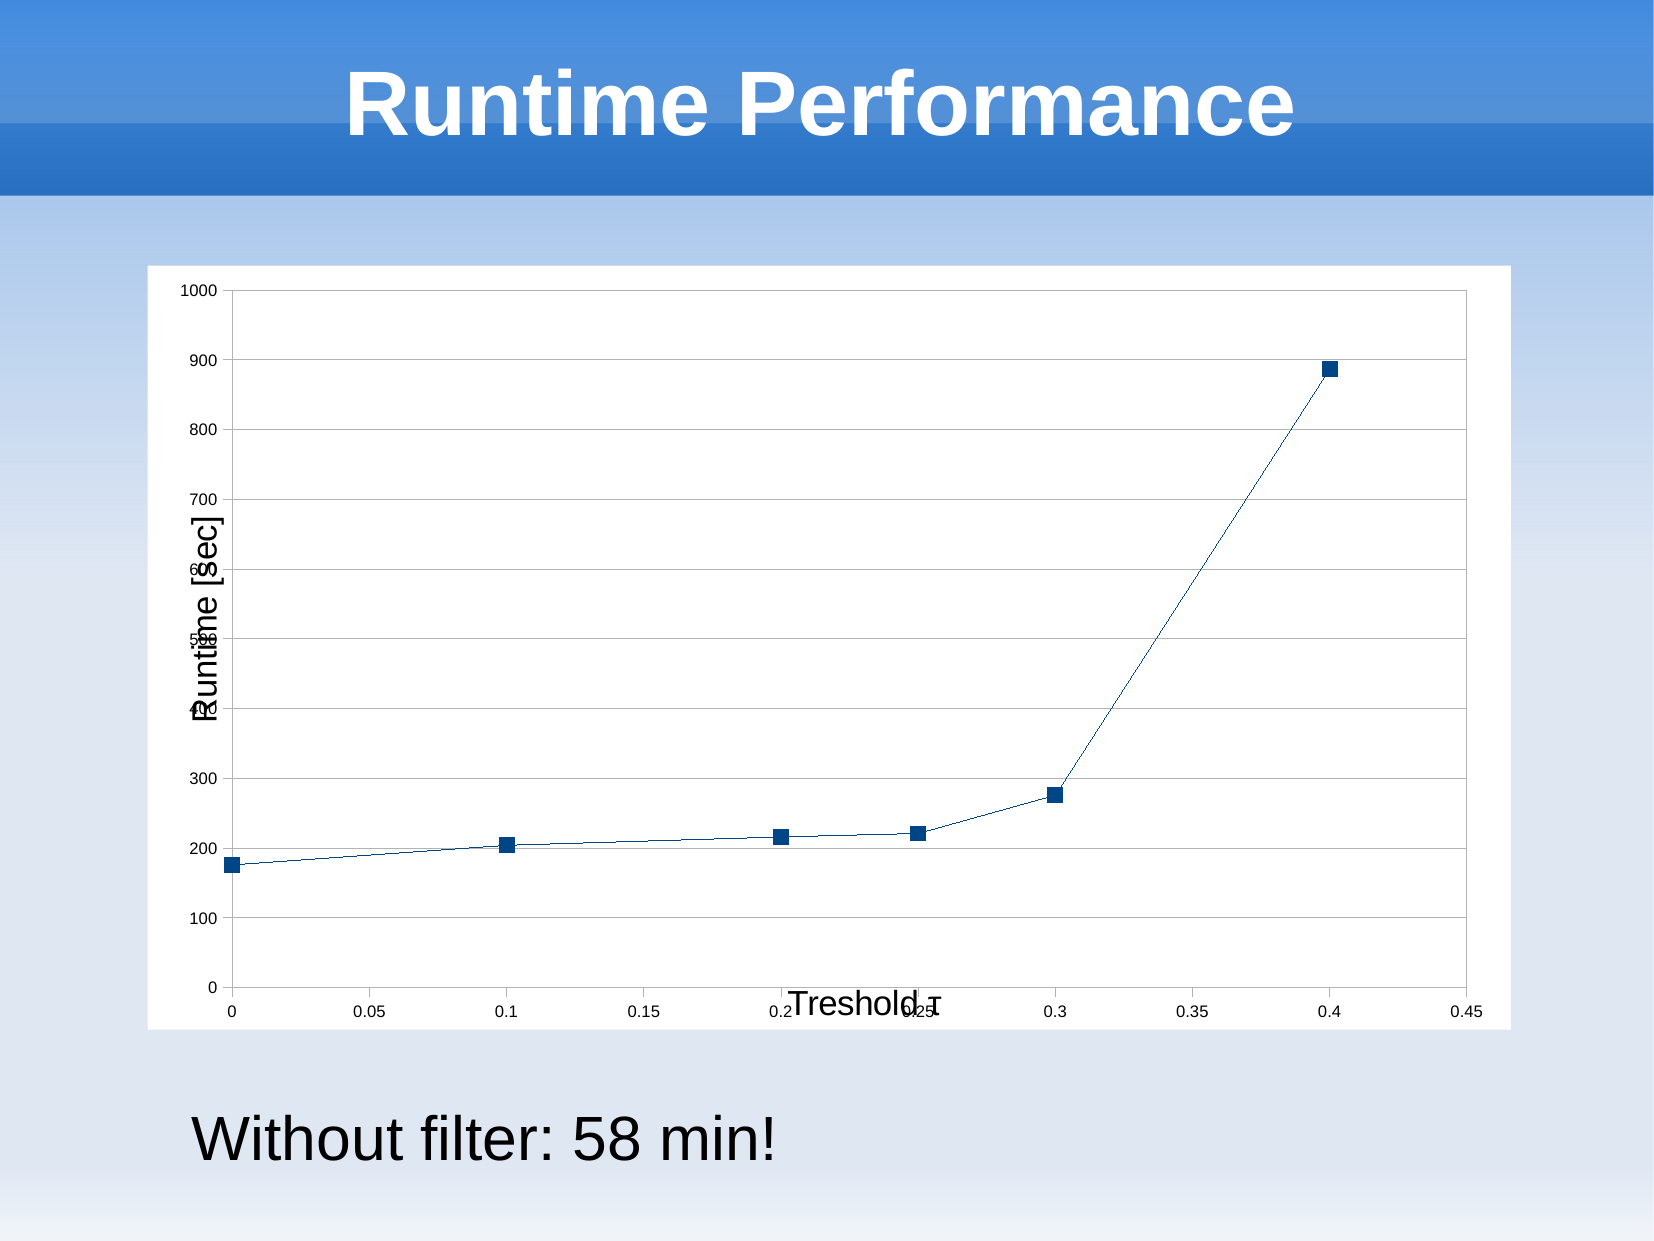

# Runtime Performance
### Chart
| Category | Spalte C |
|---|---|Without filter: 58 min!